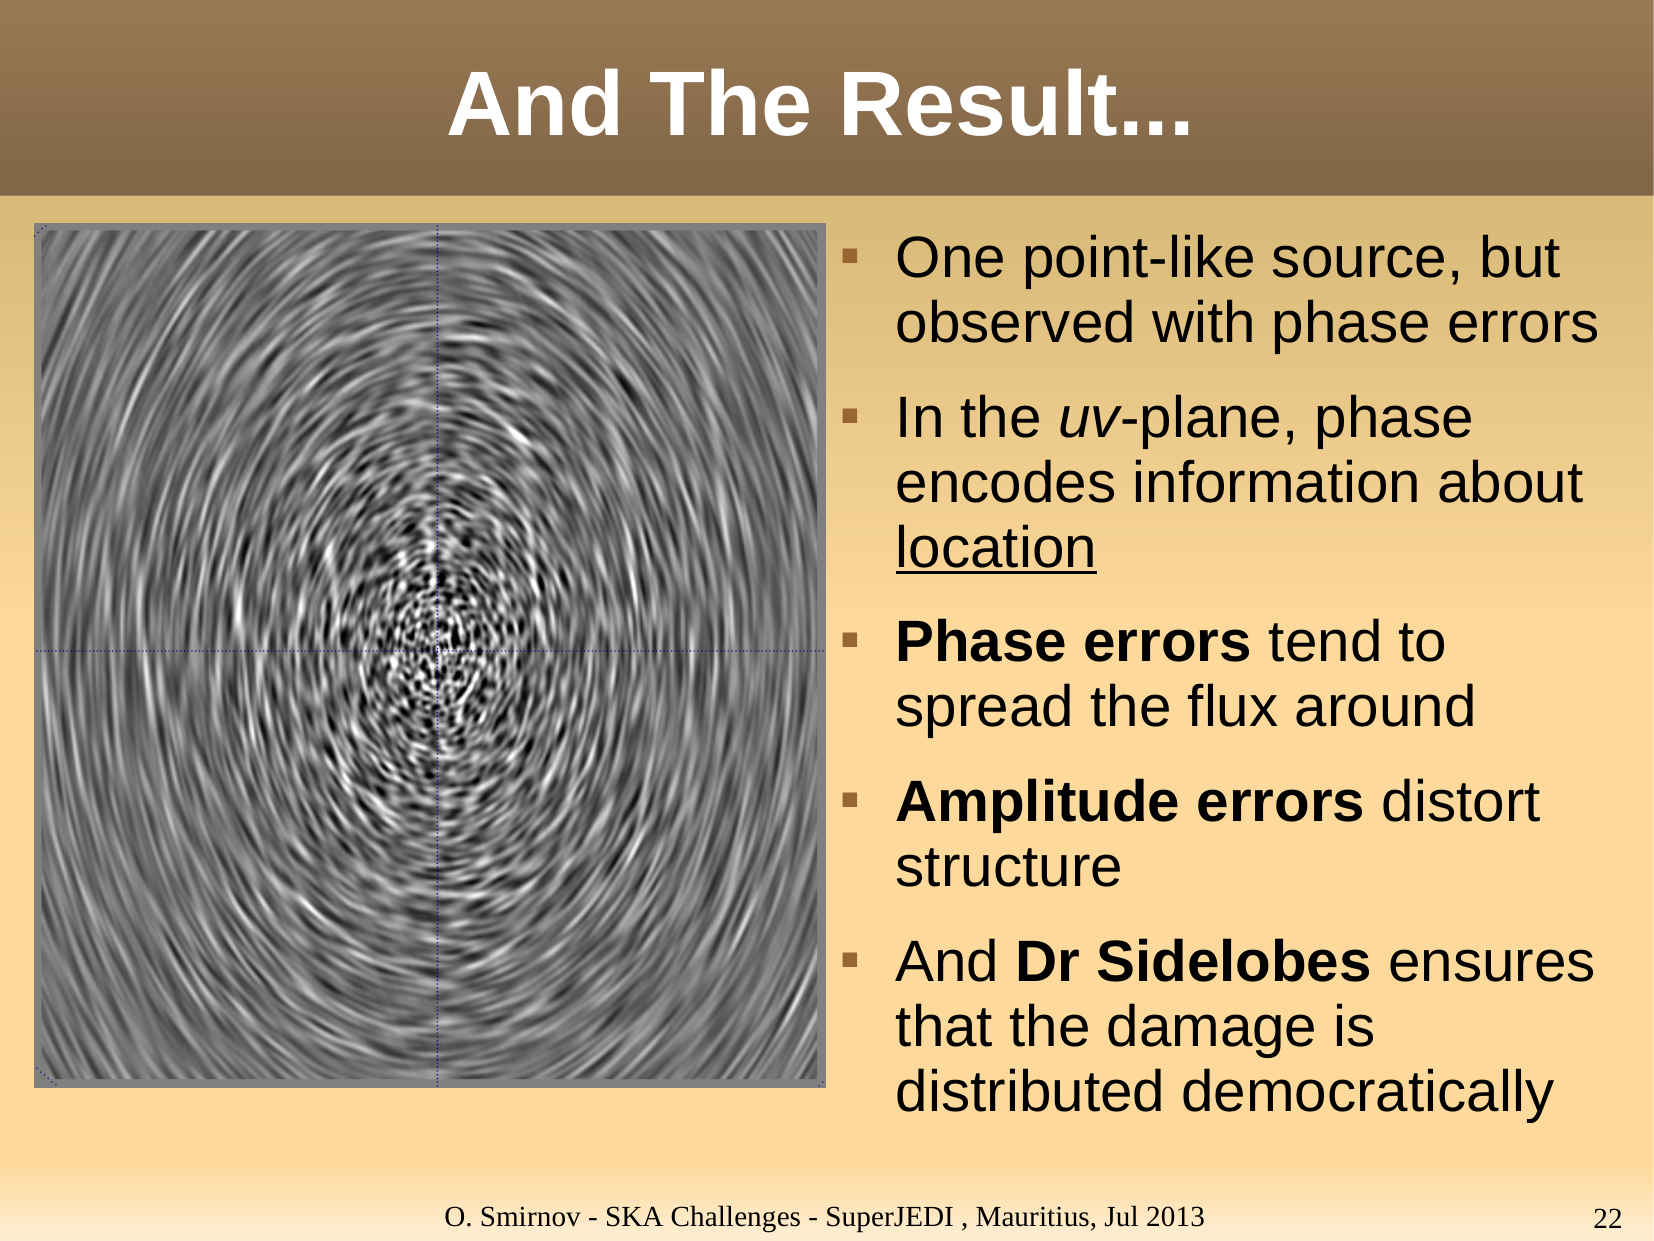

# And The Result...
One point-like source, but observed with phase errors
In the uv-plane, phase encodes information about location
Phase errors tend to spread the flux around
Amplitude errors distort structure
And Dr Sidelobes ensures that the damage is distributed democratically
O. Smirnov - SKA Challenges - SuperJEDI , Mauritius, Jul 2013
22